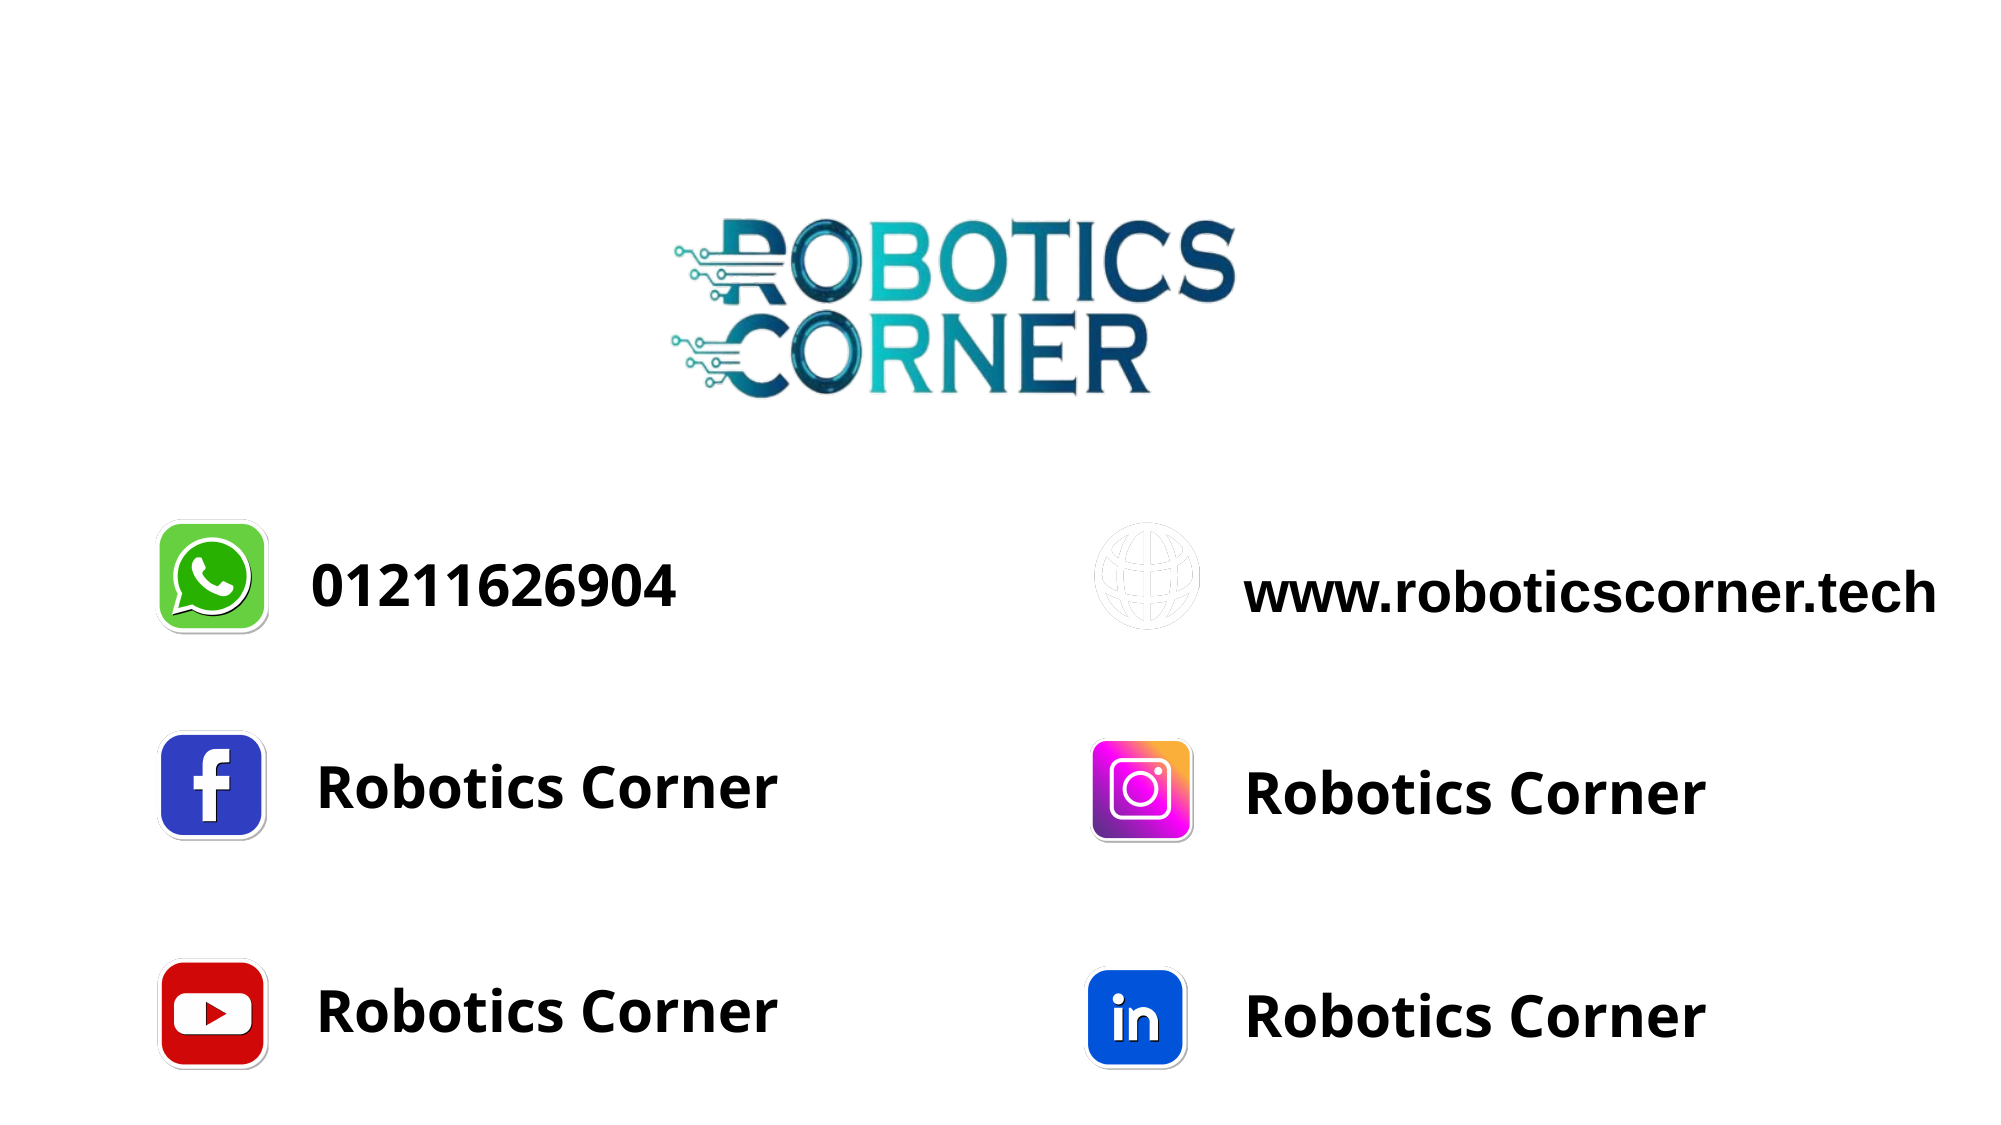

01211626904
www.roboticscorner.tech
Robotics Corner
Robotics Corner
Robotics Corner
Robotics Corner